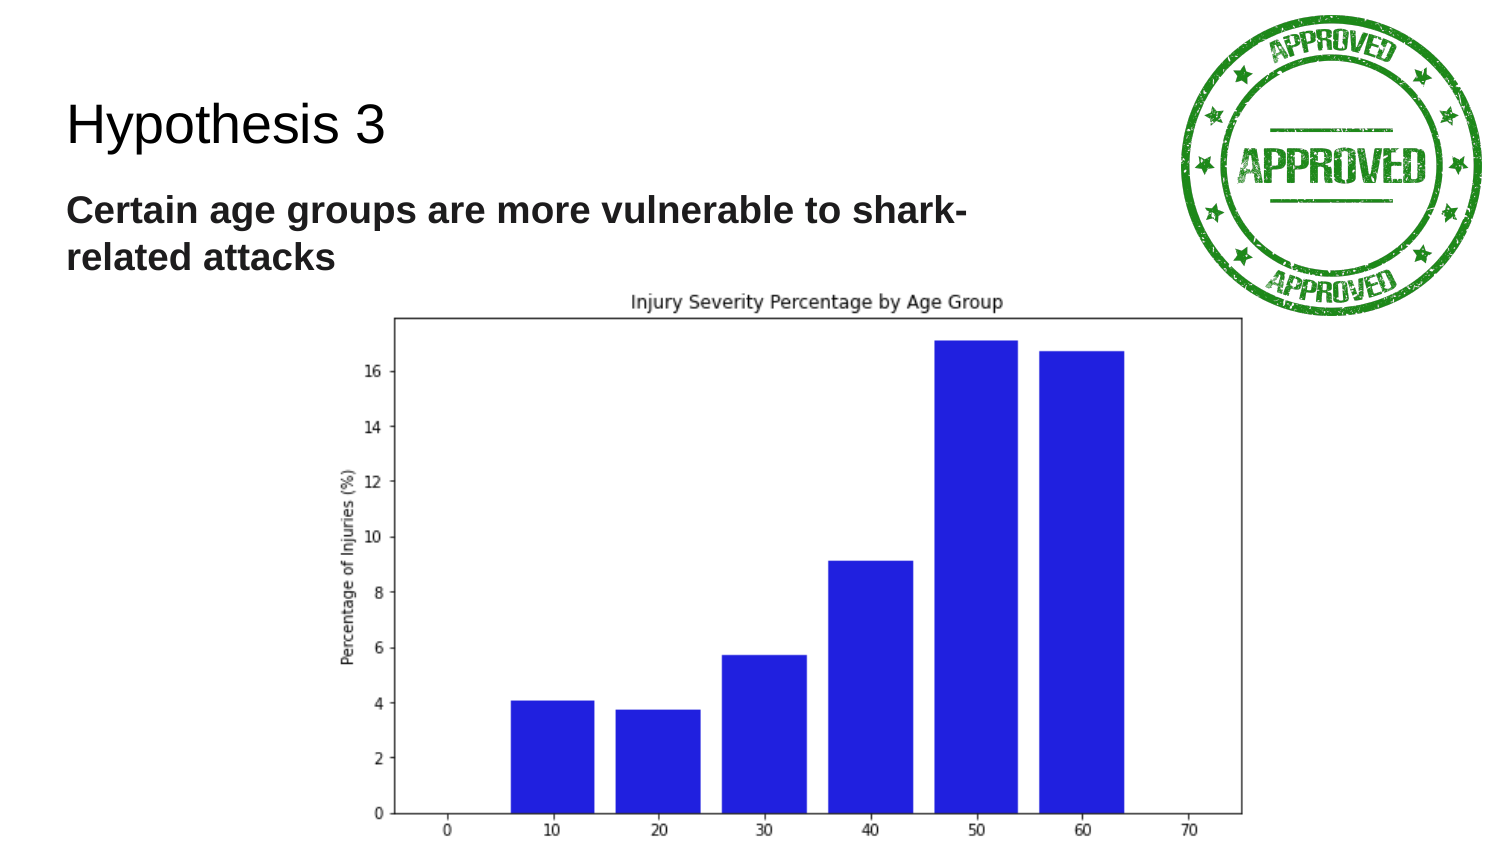

# Hypothesis 3
Certain age groups are more vulnerable to shark-related attacks